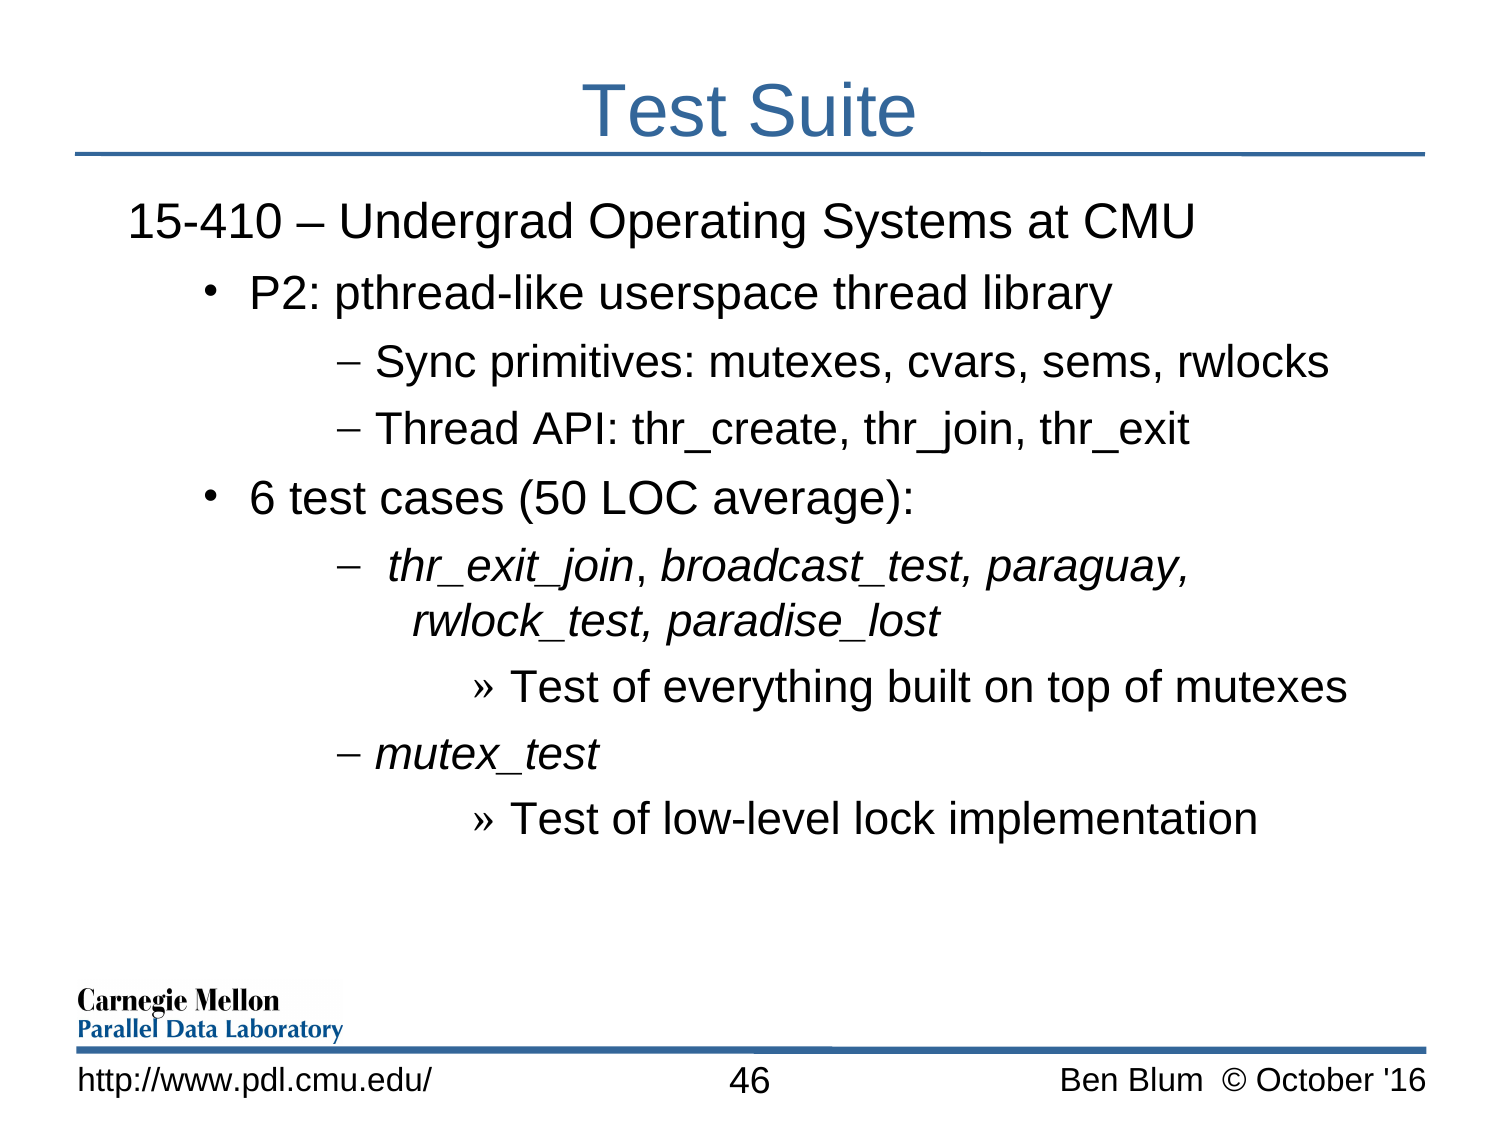

# Test Suite
15-410 – Undergrad Operating Systems at CMU
P2: pthread-like userspace thread library
Sync primitives: mutexes, cvars, sems, rwlocks
Thread API: thr_create, thr_join, thr_exit
6 test cases (50 LOC average):
 thr_exit_join, broadcast_test, paraguay, rwlock_test, paradise_lost
Test of everything built on top of mutexes
mutex_test
Test of low-level lock implementation
46